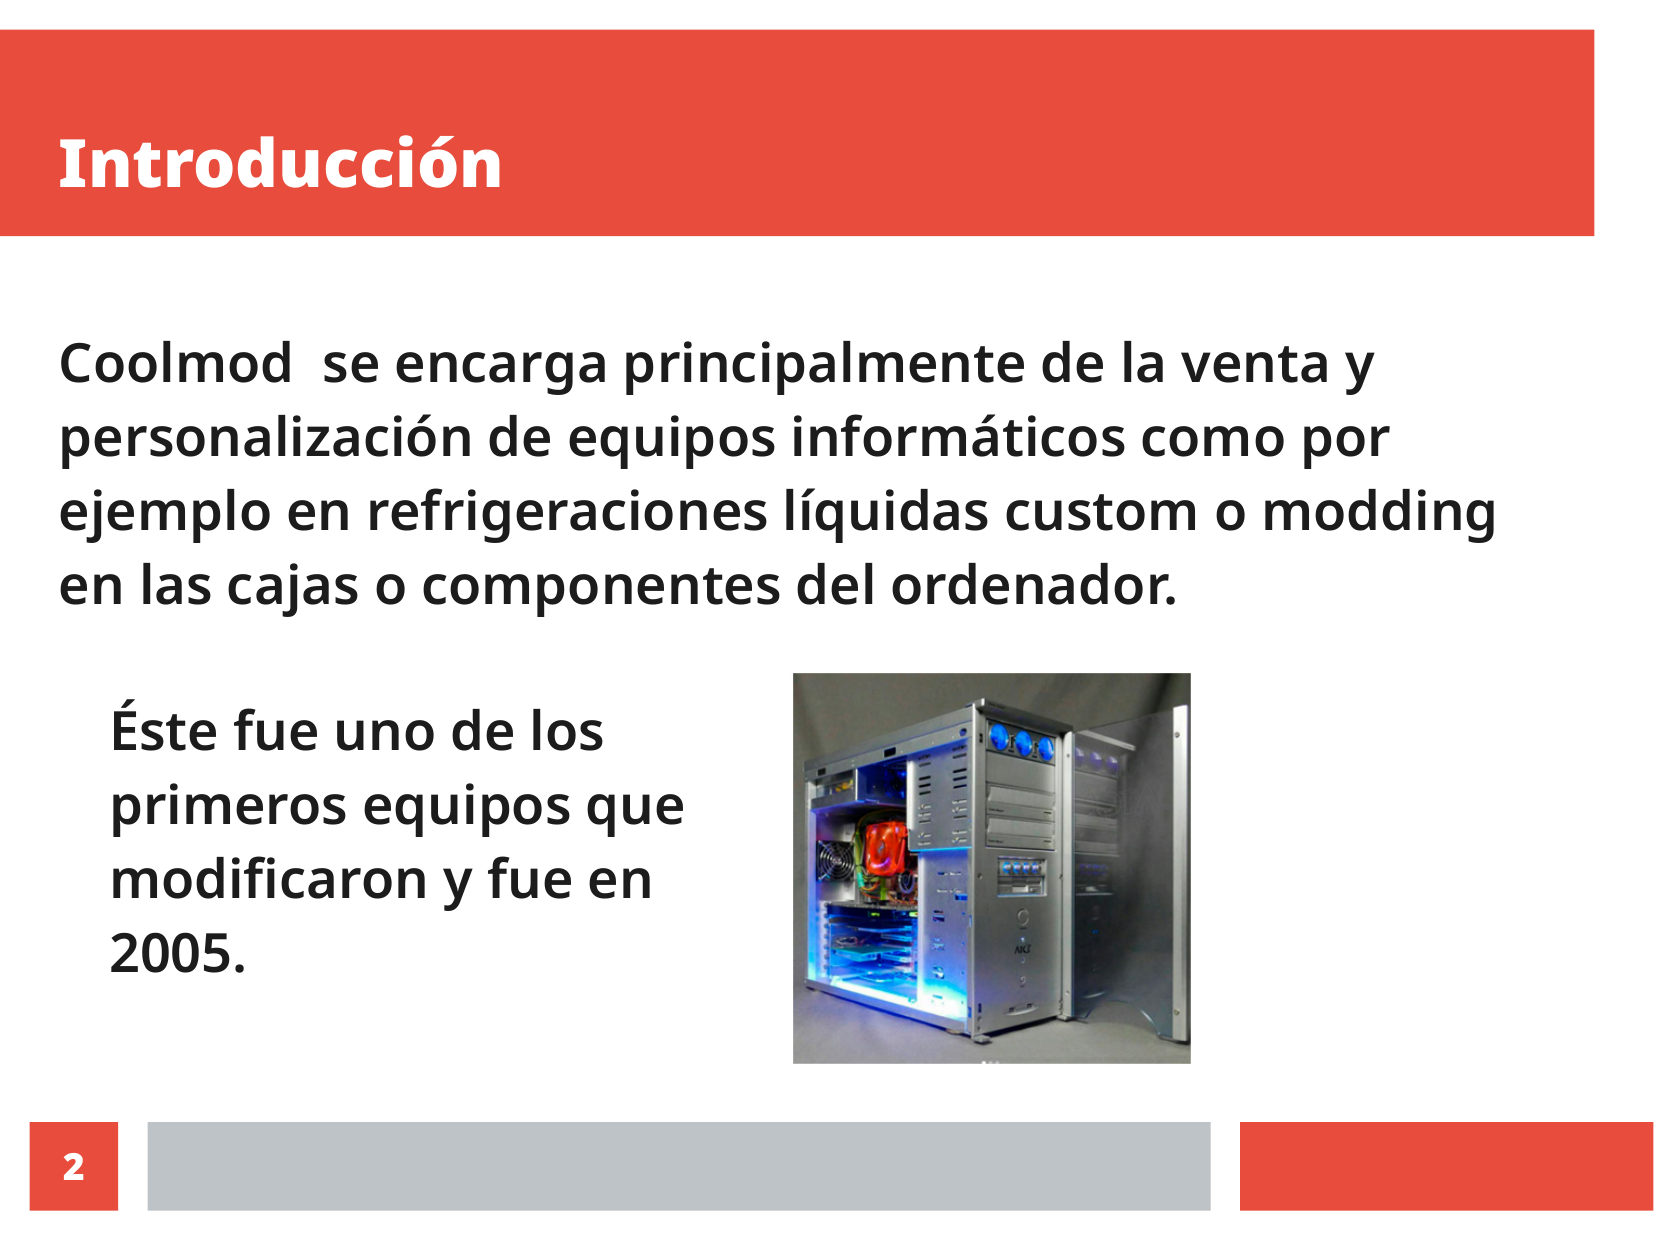

# Introducción
Coolmod se encarga principalmente de la venta y personalización de equipos informáticos como por ejemplo en refrigeraciones líquidas custom o modding en las cajas o componentes del ordenador.
Éste fue uno de los primeros equipos que modificaron y fue en 2005.
2